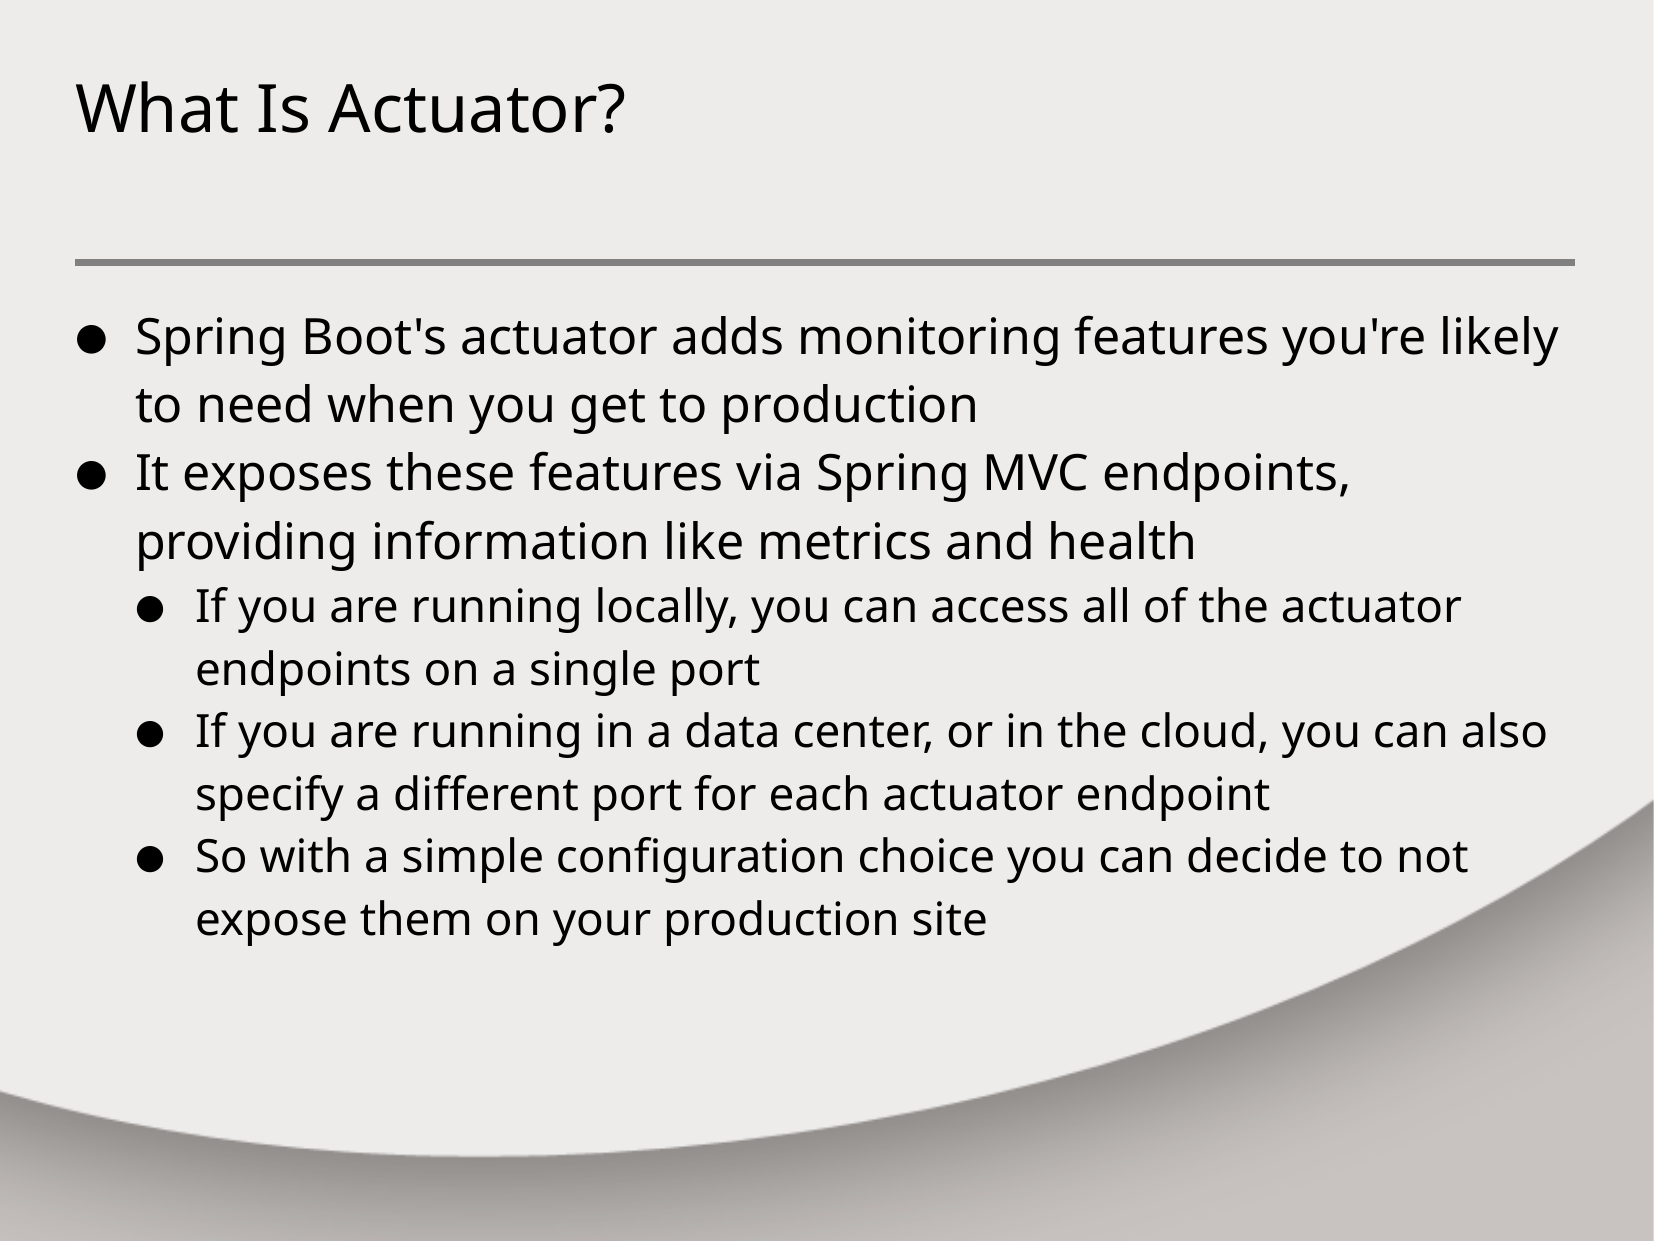

# What Is Actuator?
Spring Boot's actuator adds monitoring features you're likely to need when you get to production
It exposes these features via Spring MVC endpoints, providing information like metrics and health
If you are running locally, you can access all of the actuator endpoints on a single port
If you are running in a data center, or in the cloud, you can also specify a different port for each actuator endpoint
So with a simple configuration choice you can decide to not expose them on your production site